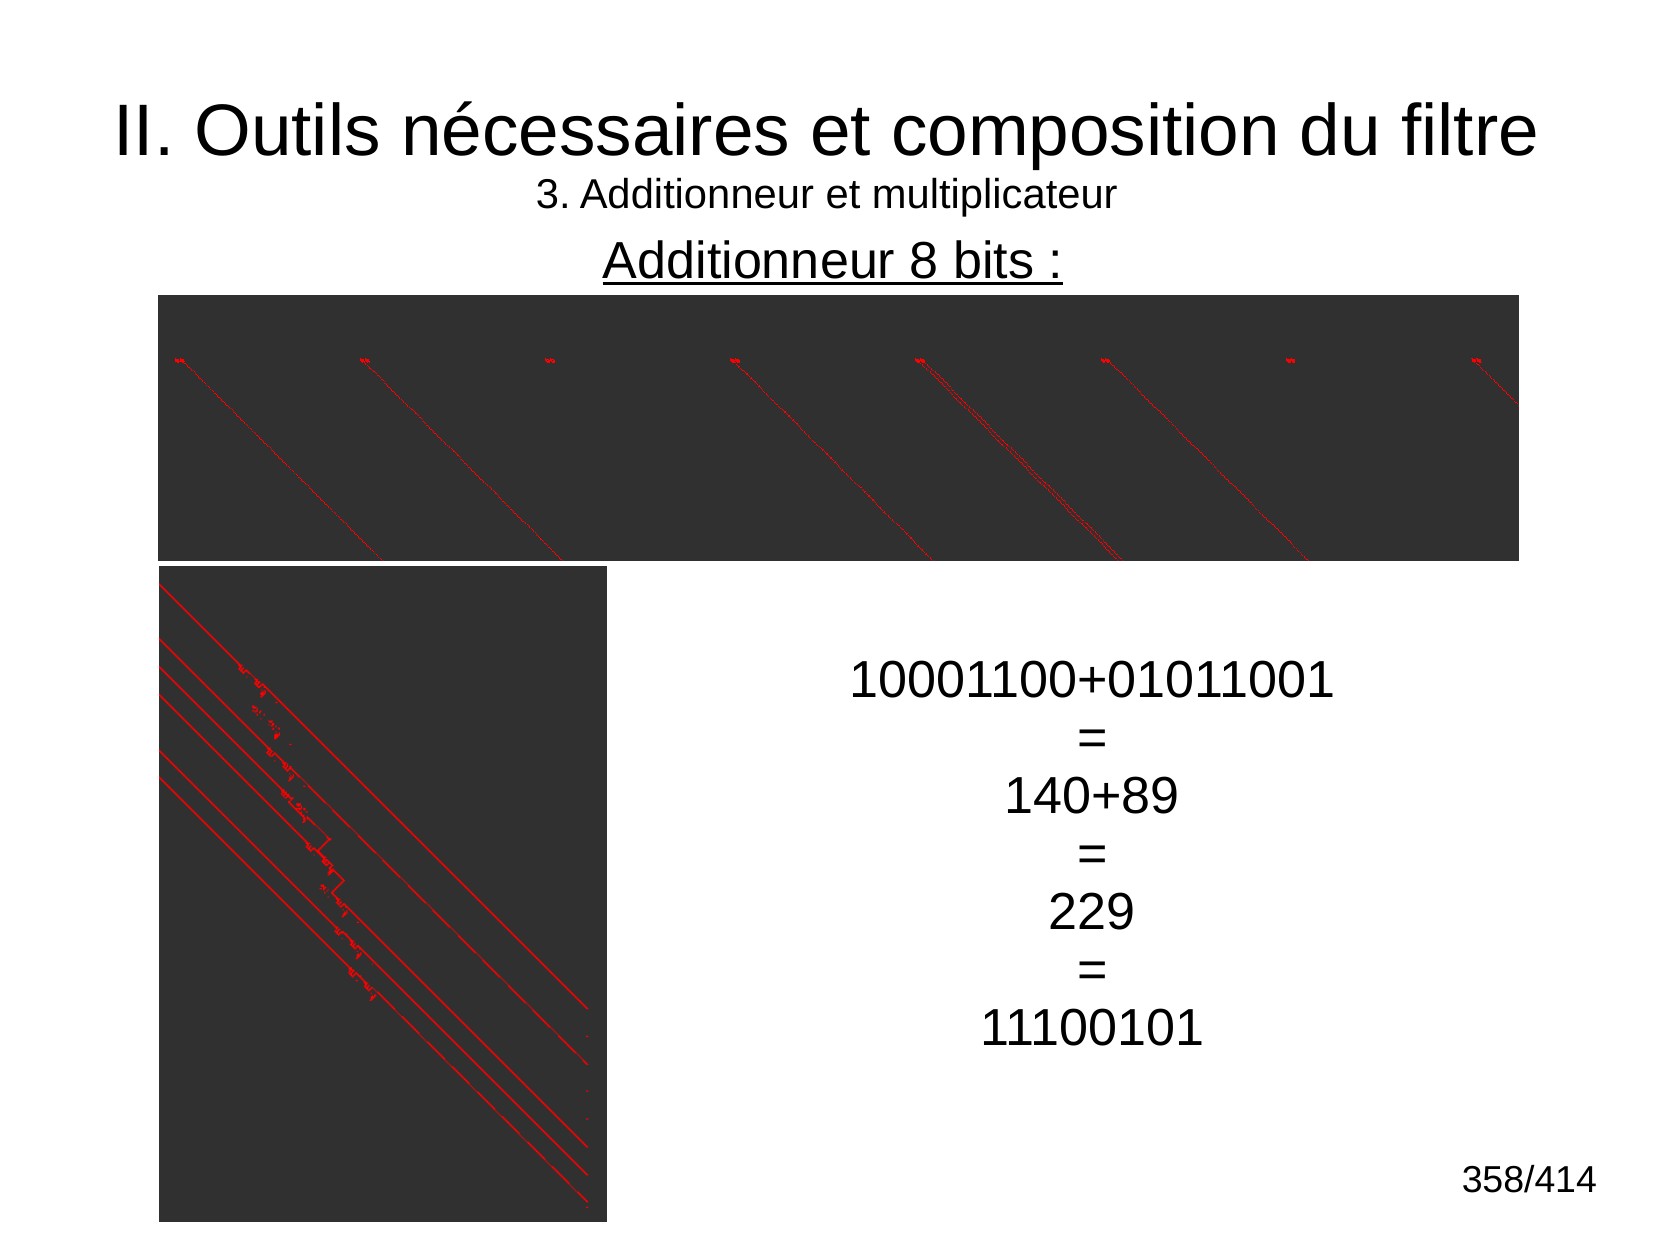

# II. Outils nécessaires et composition du filtre 3. Additionneur et multiplicateur
Additionneur 8 bits :
10001100+01011001
=
140+89
=
229
=
11100101